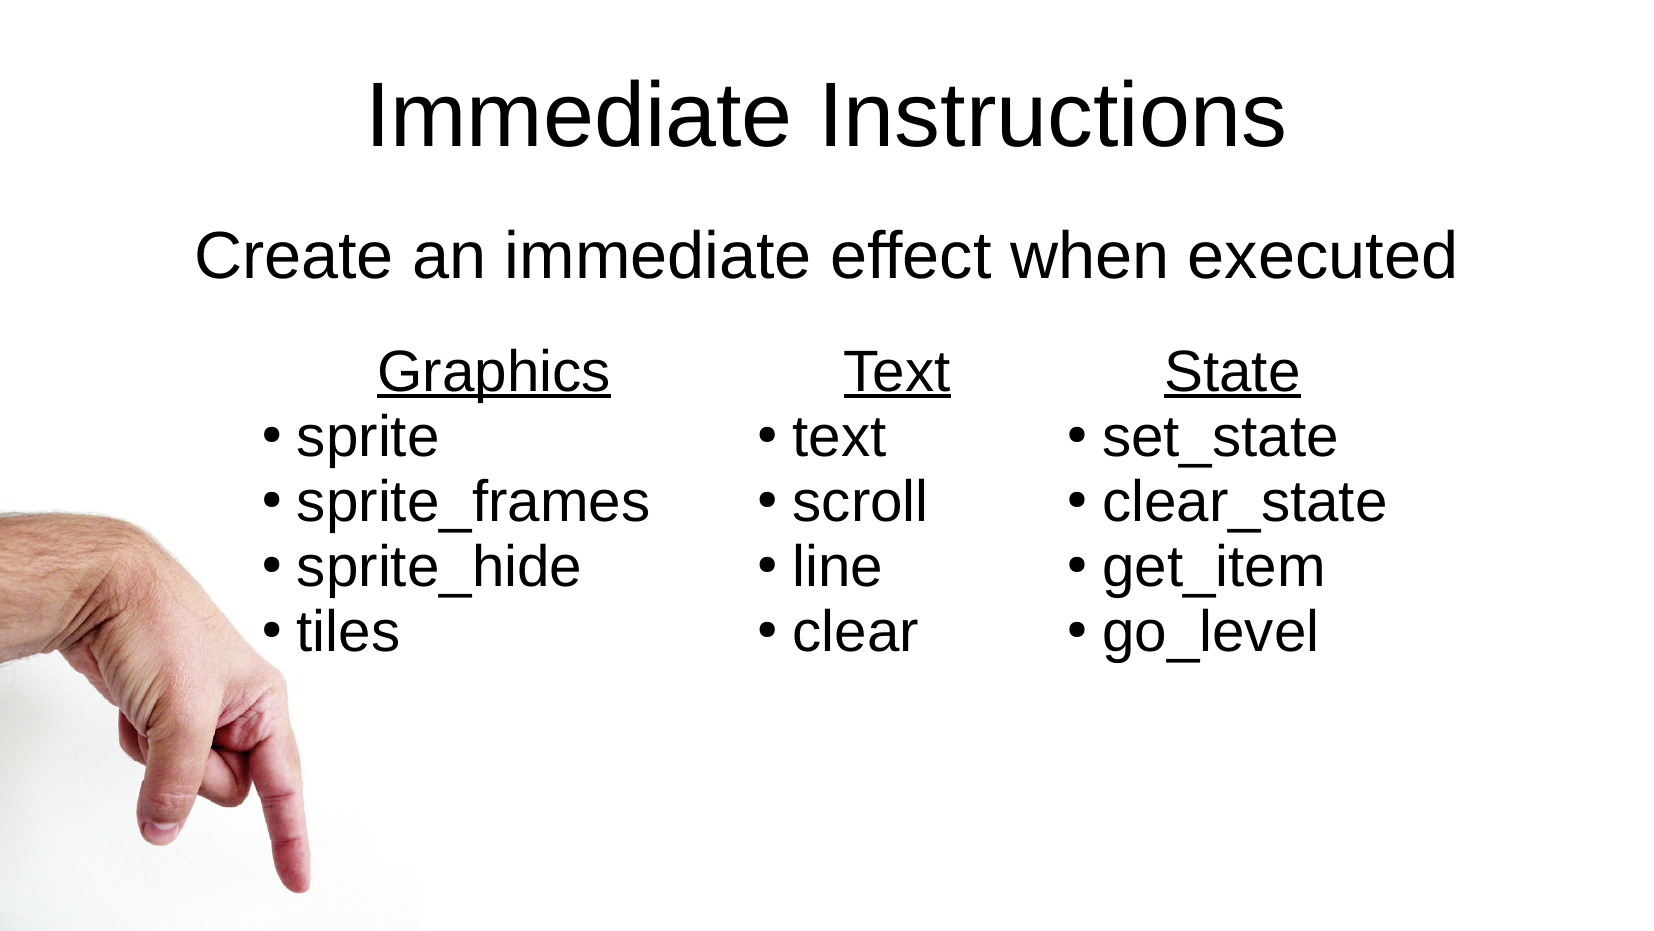

# Immediate Instructions
Create an immediate effect when executed
| Graphics sprite sprite\_frames sprite\_hide tiles | Text text scroll line clear | State set\_state clear\_state get\_item go\_level |
| --- | --- | --- |